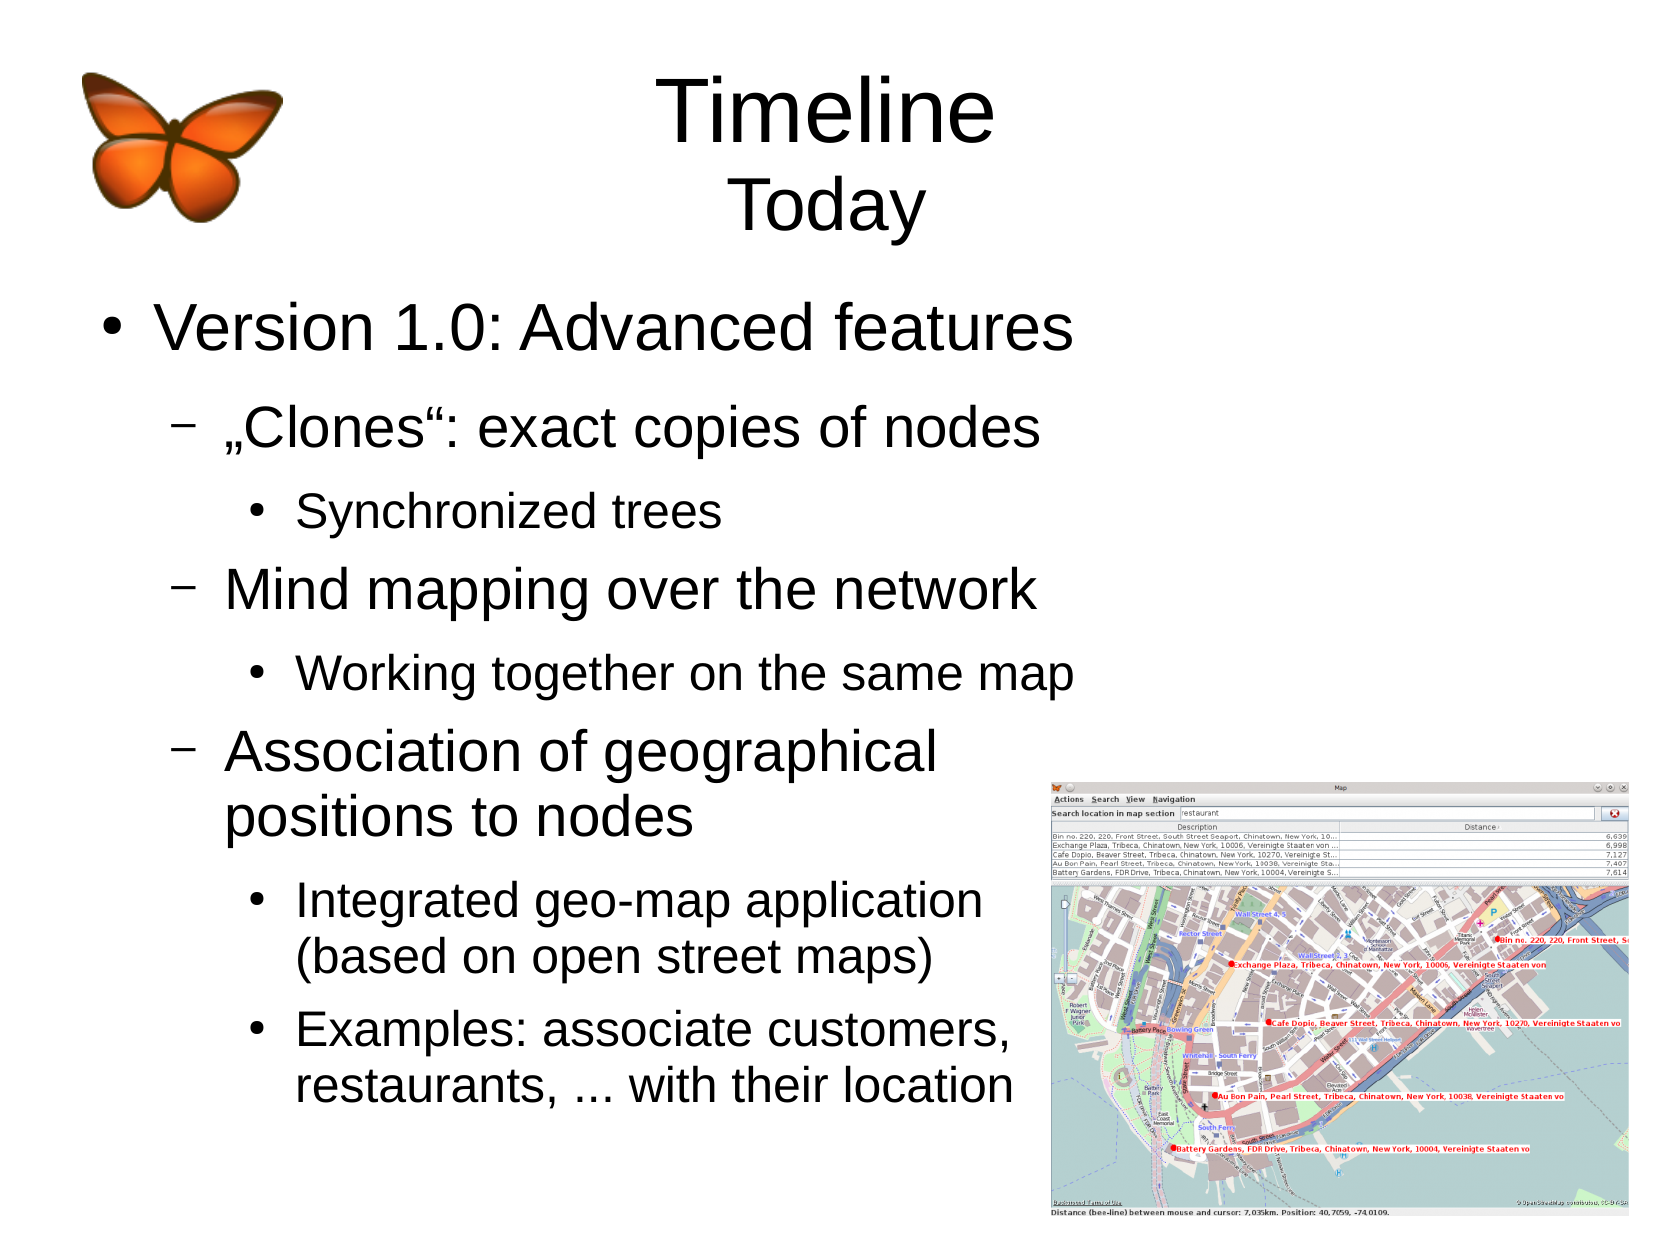

# Timeline Today
Version 1.0: Advanced features
„Clones“: exact copies of nodes
Synchronized trees
Mind mapping over the network
Working together on the same map
Association of geographical positions to nodes
Integrated geo-map application (based on open street maps)
Examples: associate customers, restaurants, ... with their location